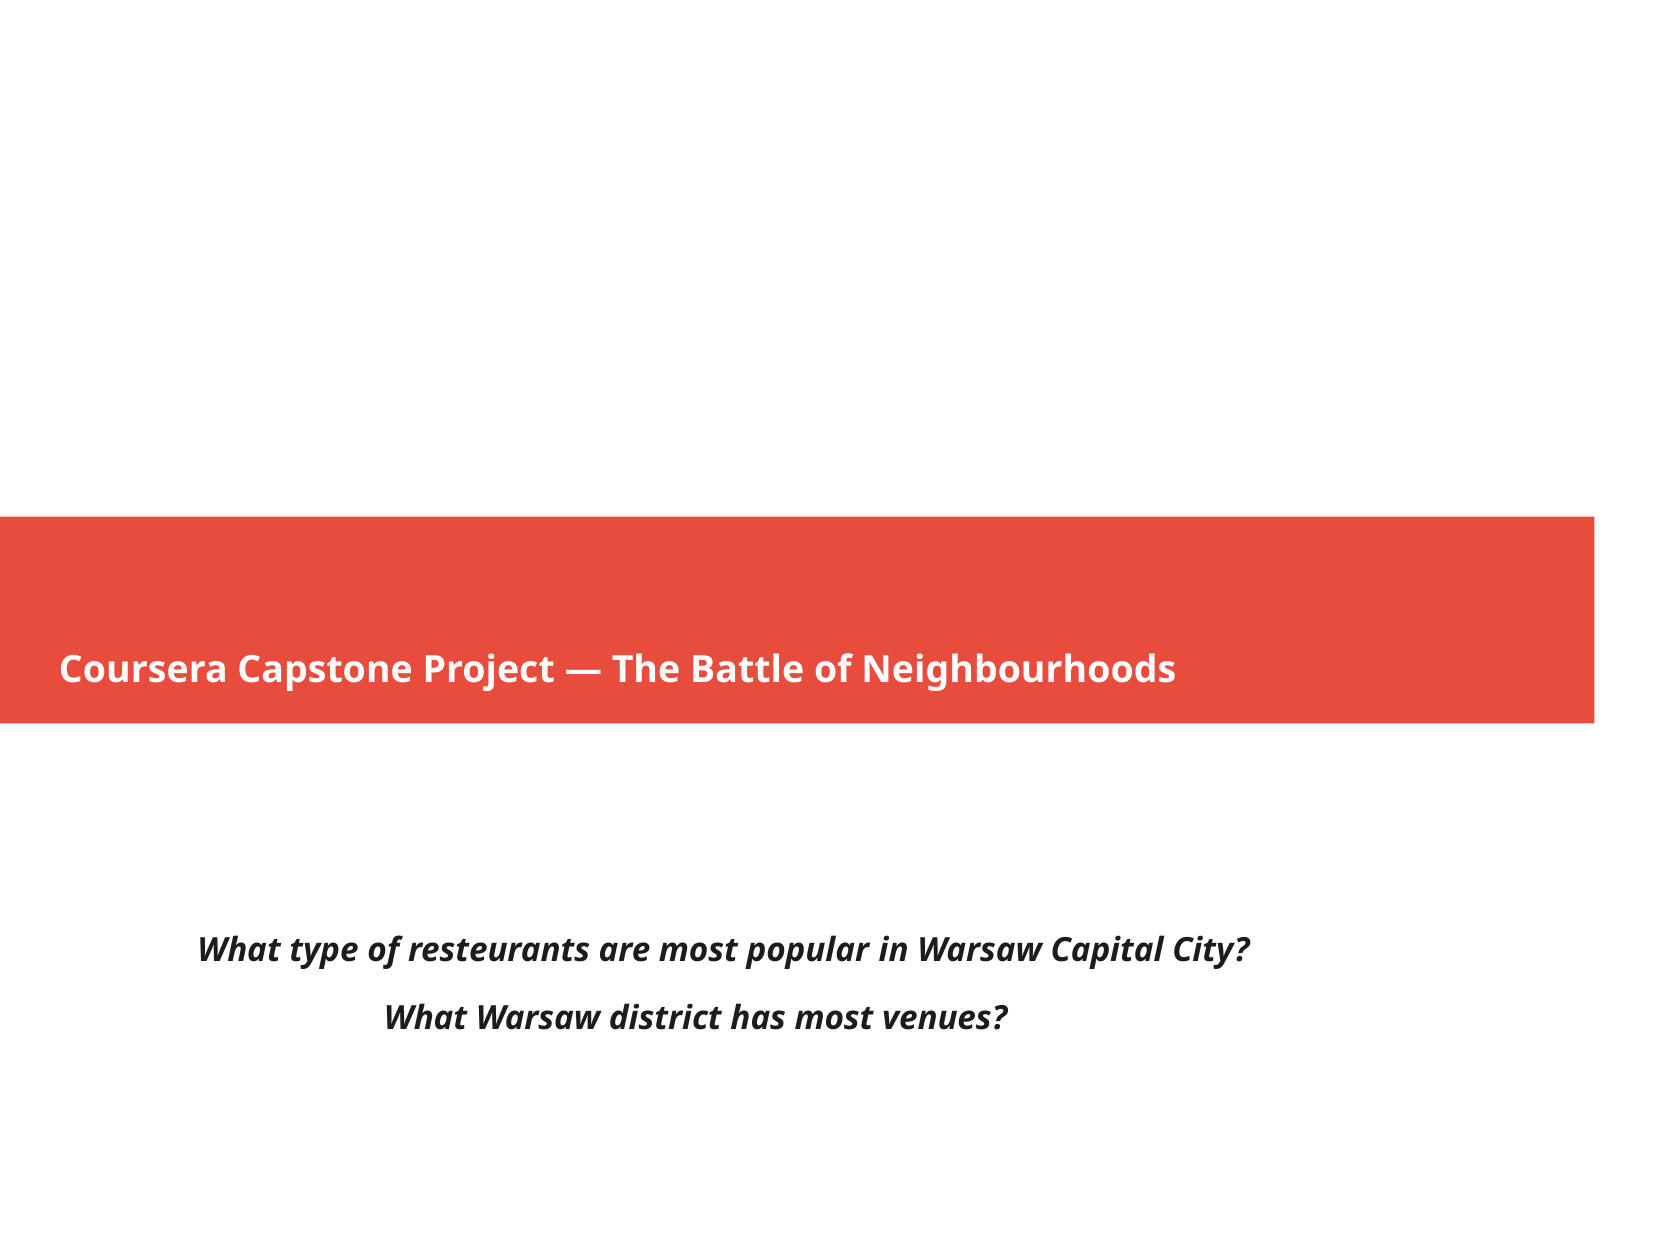

# Coursera Capstone Project — The Battle of Neighbourhoods
	 What type of resteurants are most popular in Warsaw Capital City?
				What Warsaw district has most venues?